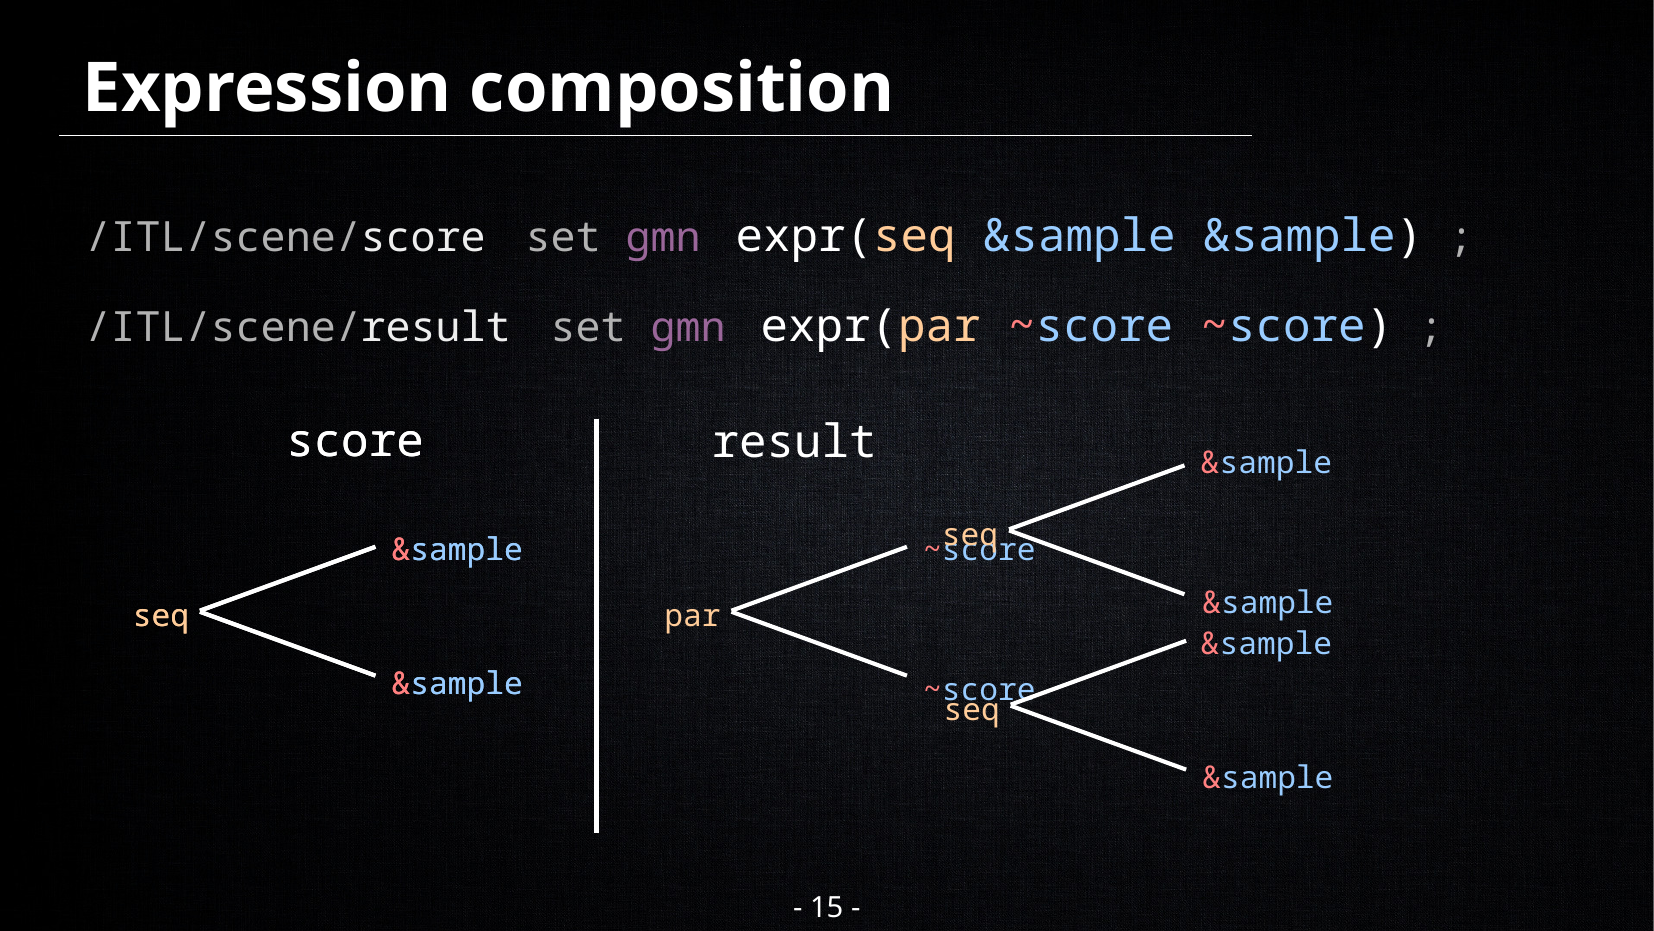

# Expression composition
/ITL/scene/score set gmn expr(seq &sample &sample) ;
/ITL/scene/result set gmn expr(par ~score ~score) ;
score
score
result
&sample
seq
&sample
&sample
~score
&sample
seq
seq
par
&sample
&sample
&sample
~score
seq
&sample
15